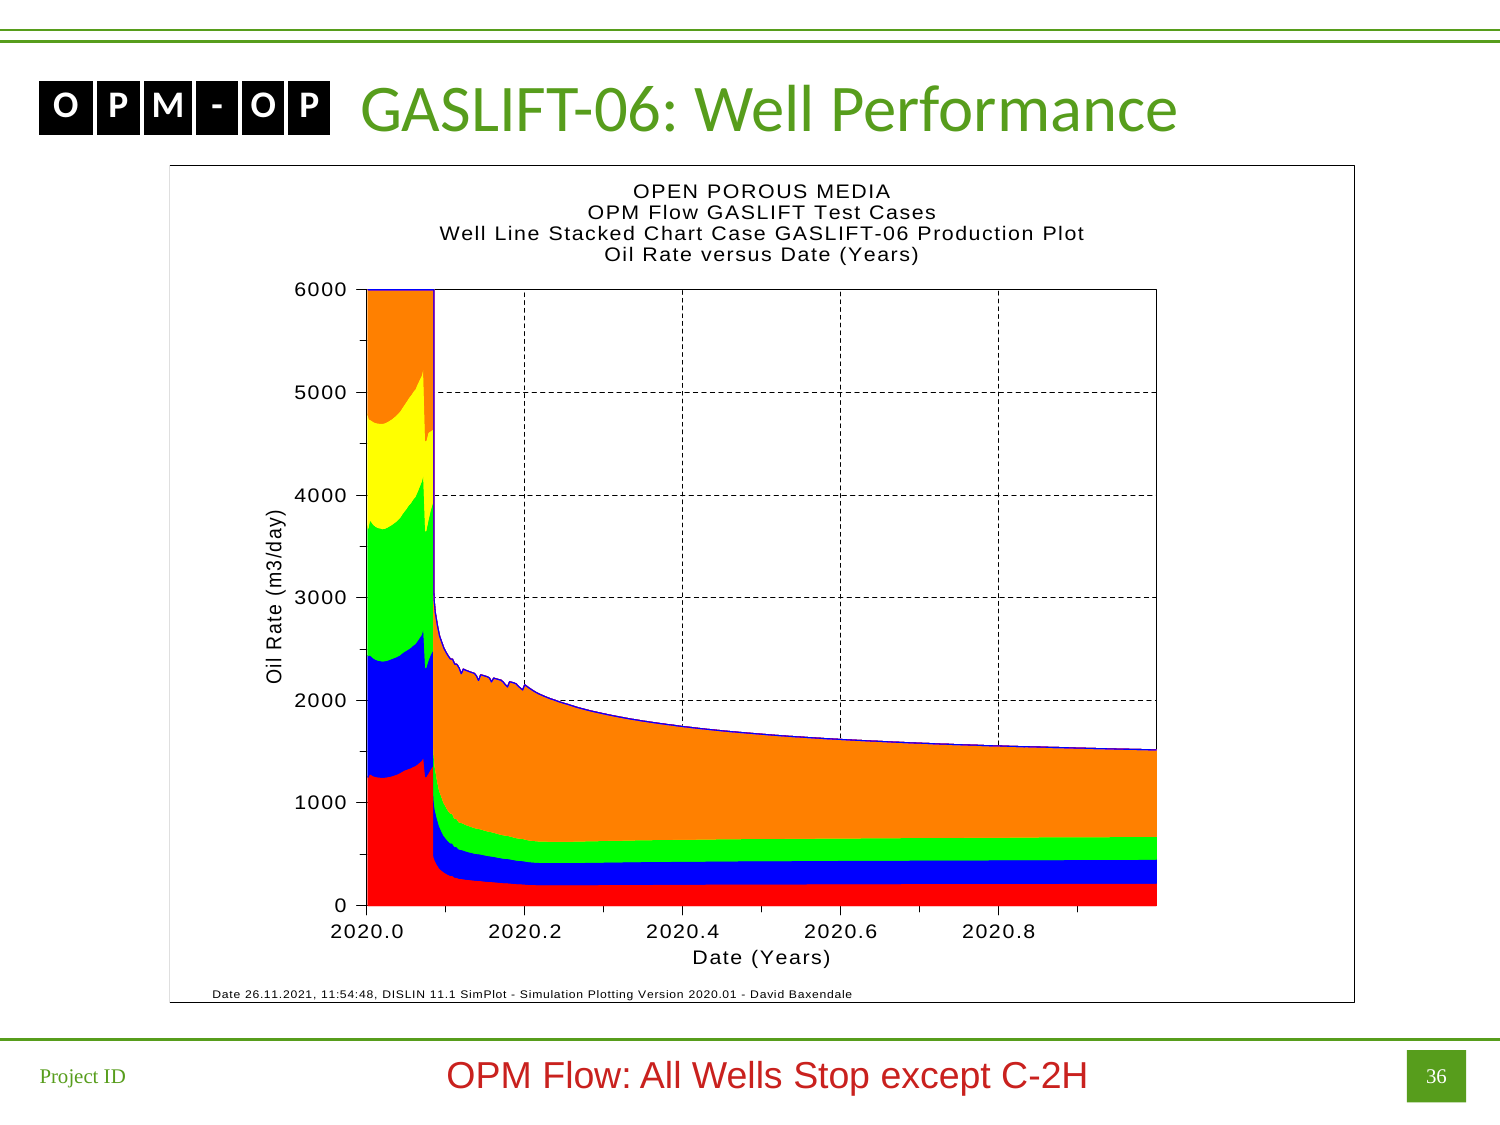

# GASLIFT-06: Well Performance
OPM Flow: All Wells Stop except C-2H
Project ID
36